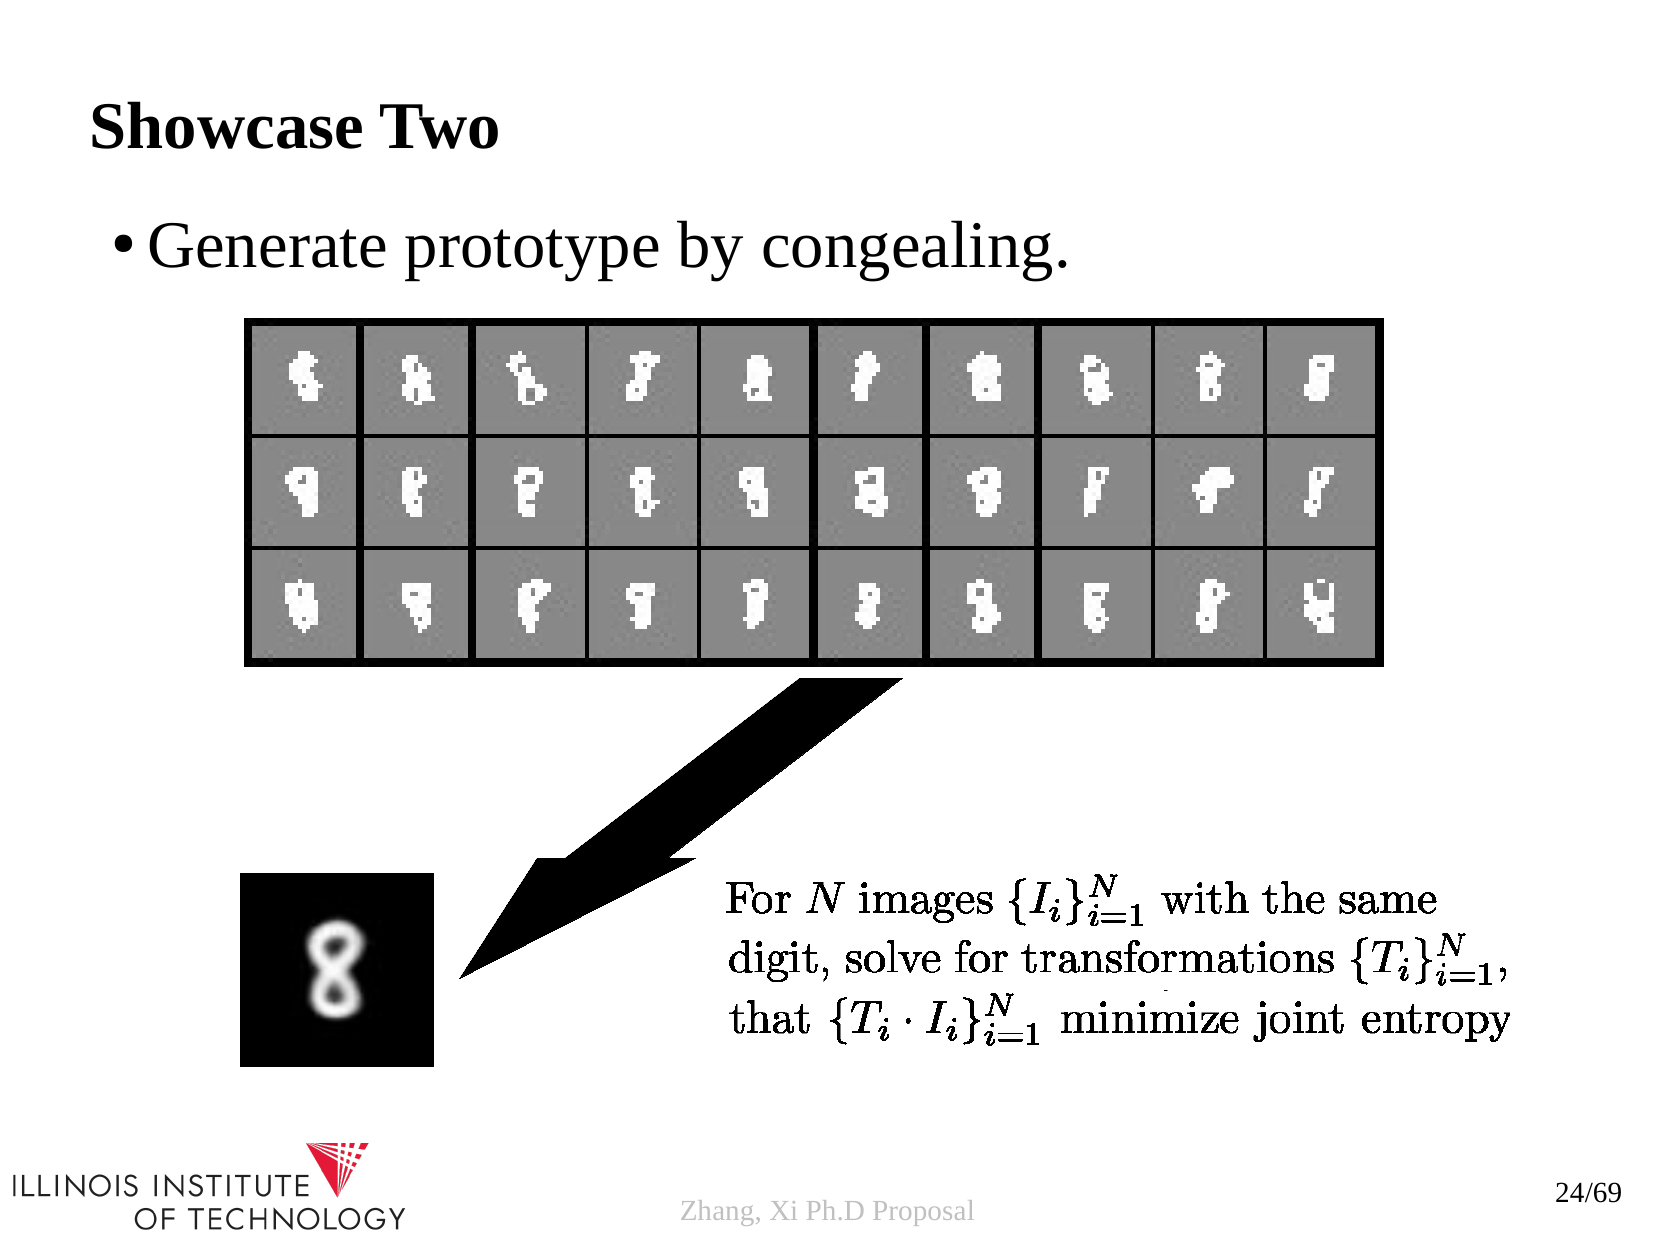

Showcase Two
Generate prototype by congealing.
24
Zhang, Xi Ph.D Proposal